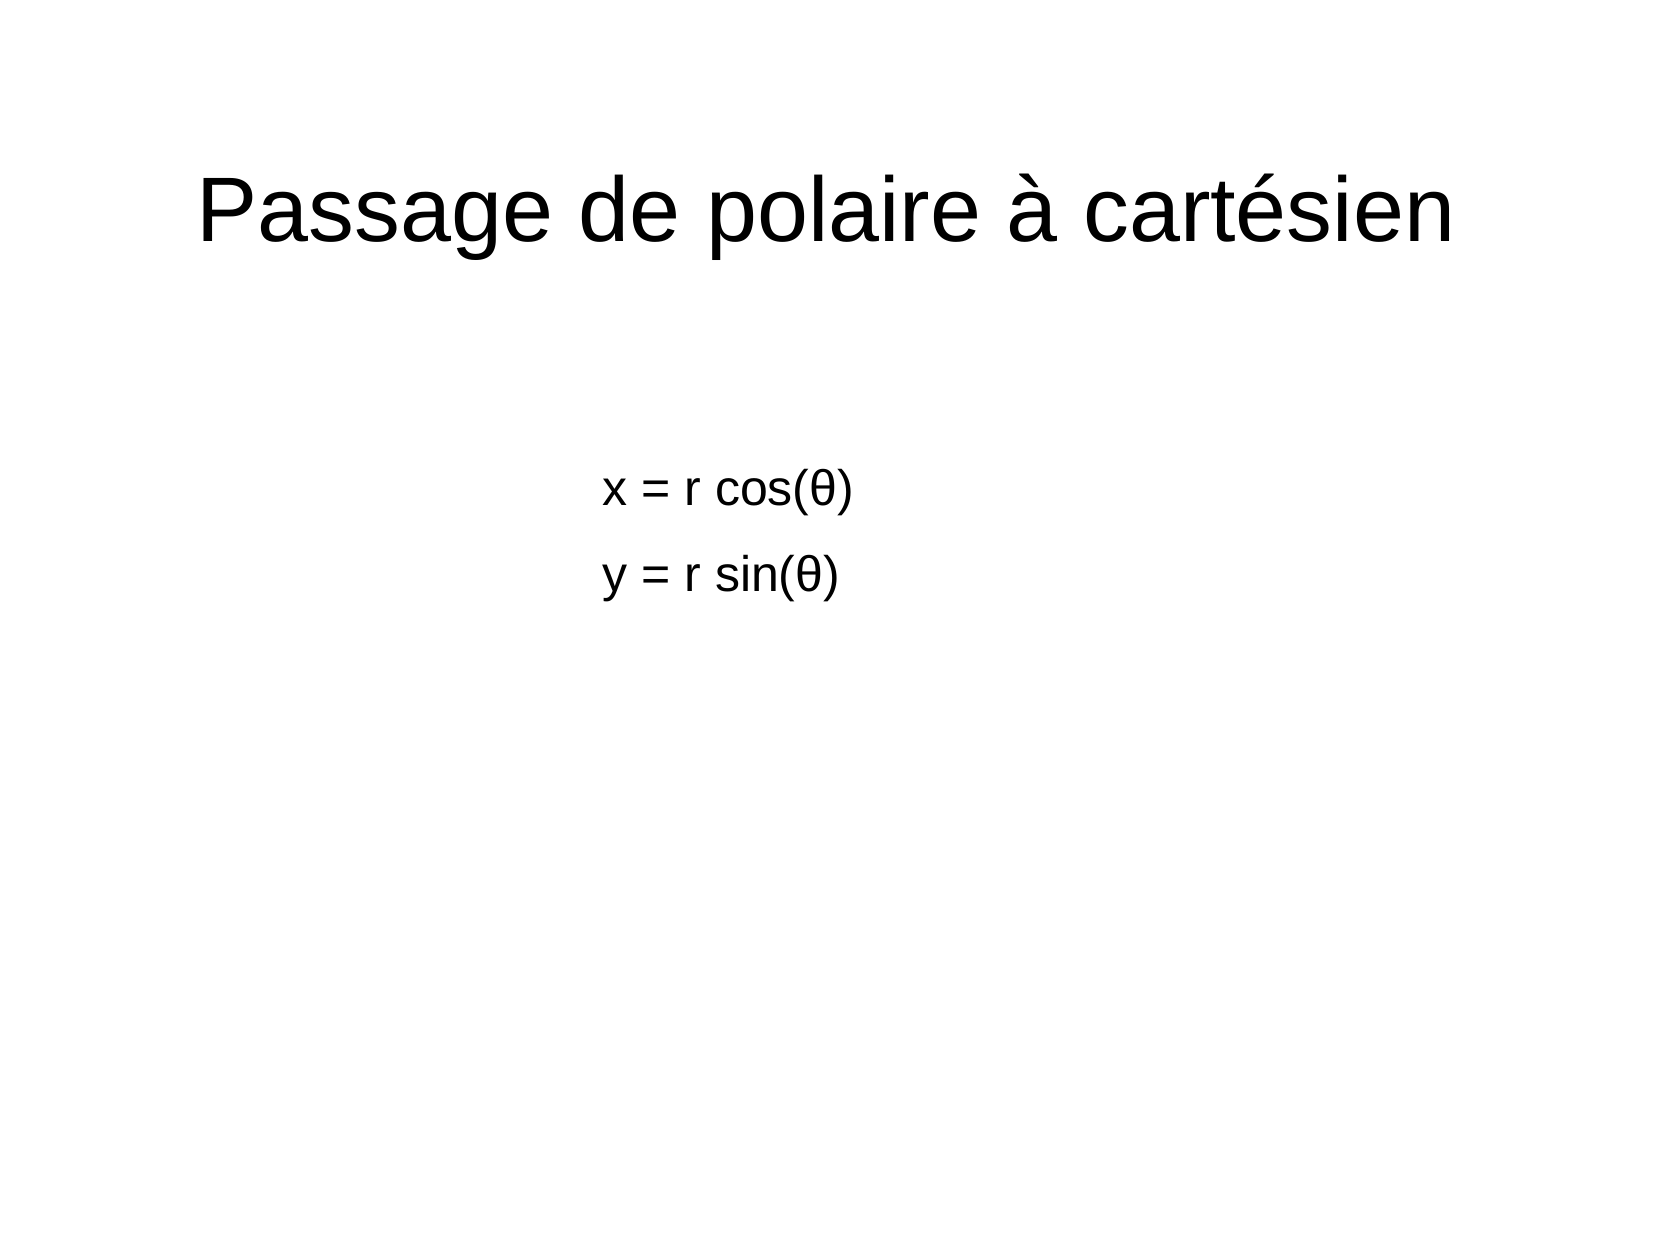

# Passage de polaire à cartésien
x = r cos(θ)
y = r sin(θ)